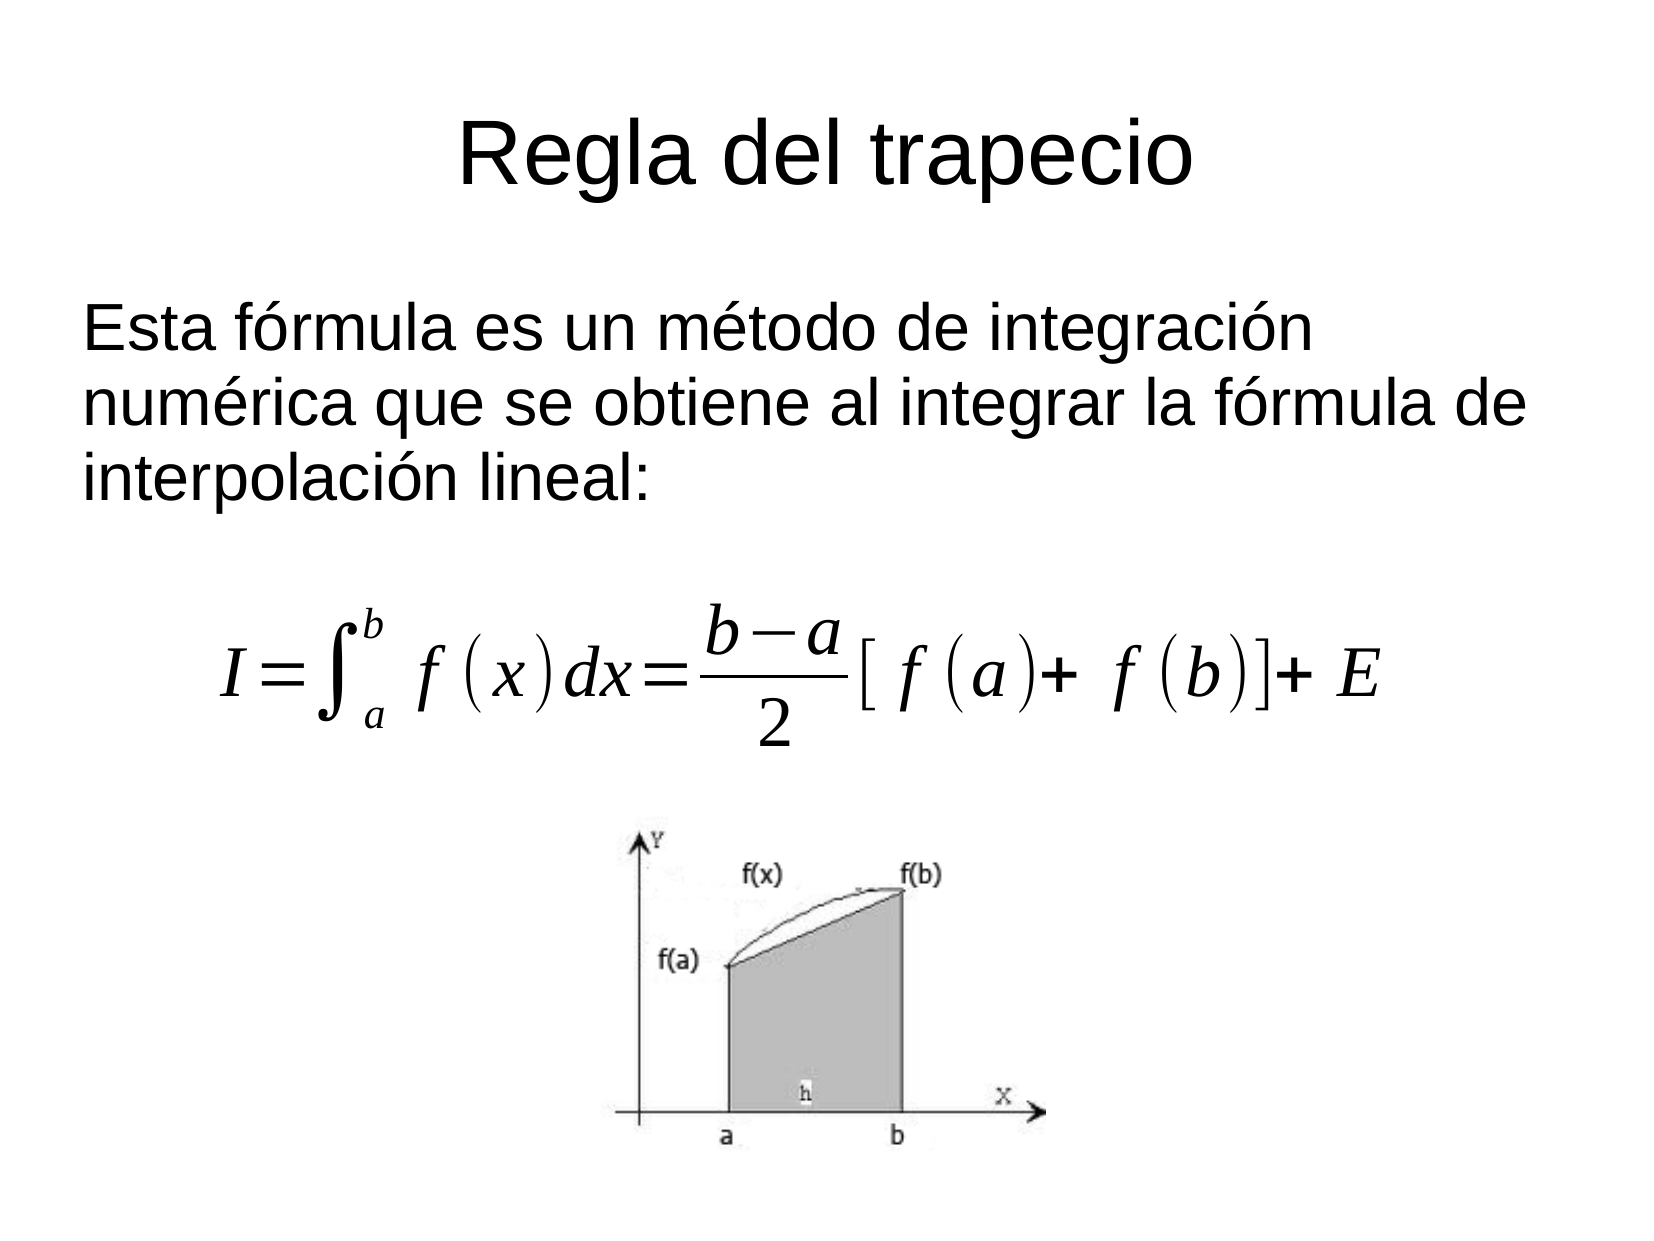

# Regla del trapecio
Esta fórmula es un método de integración numérica que se obtiene al integrar la fórmula de interpolación lineal: